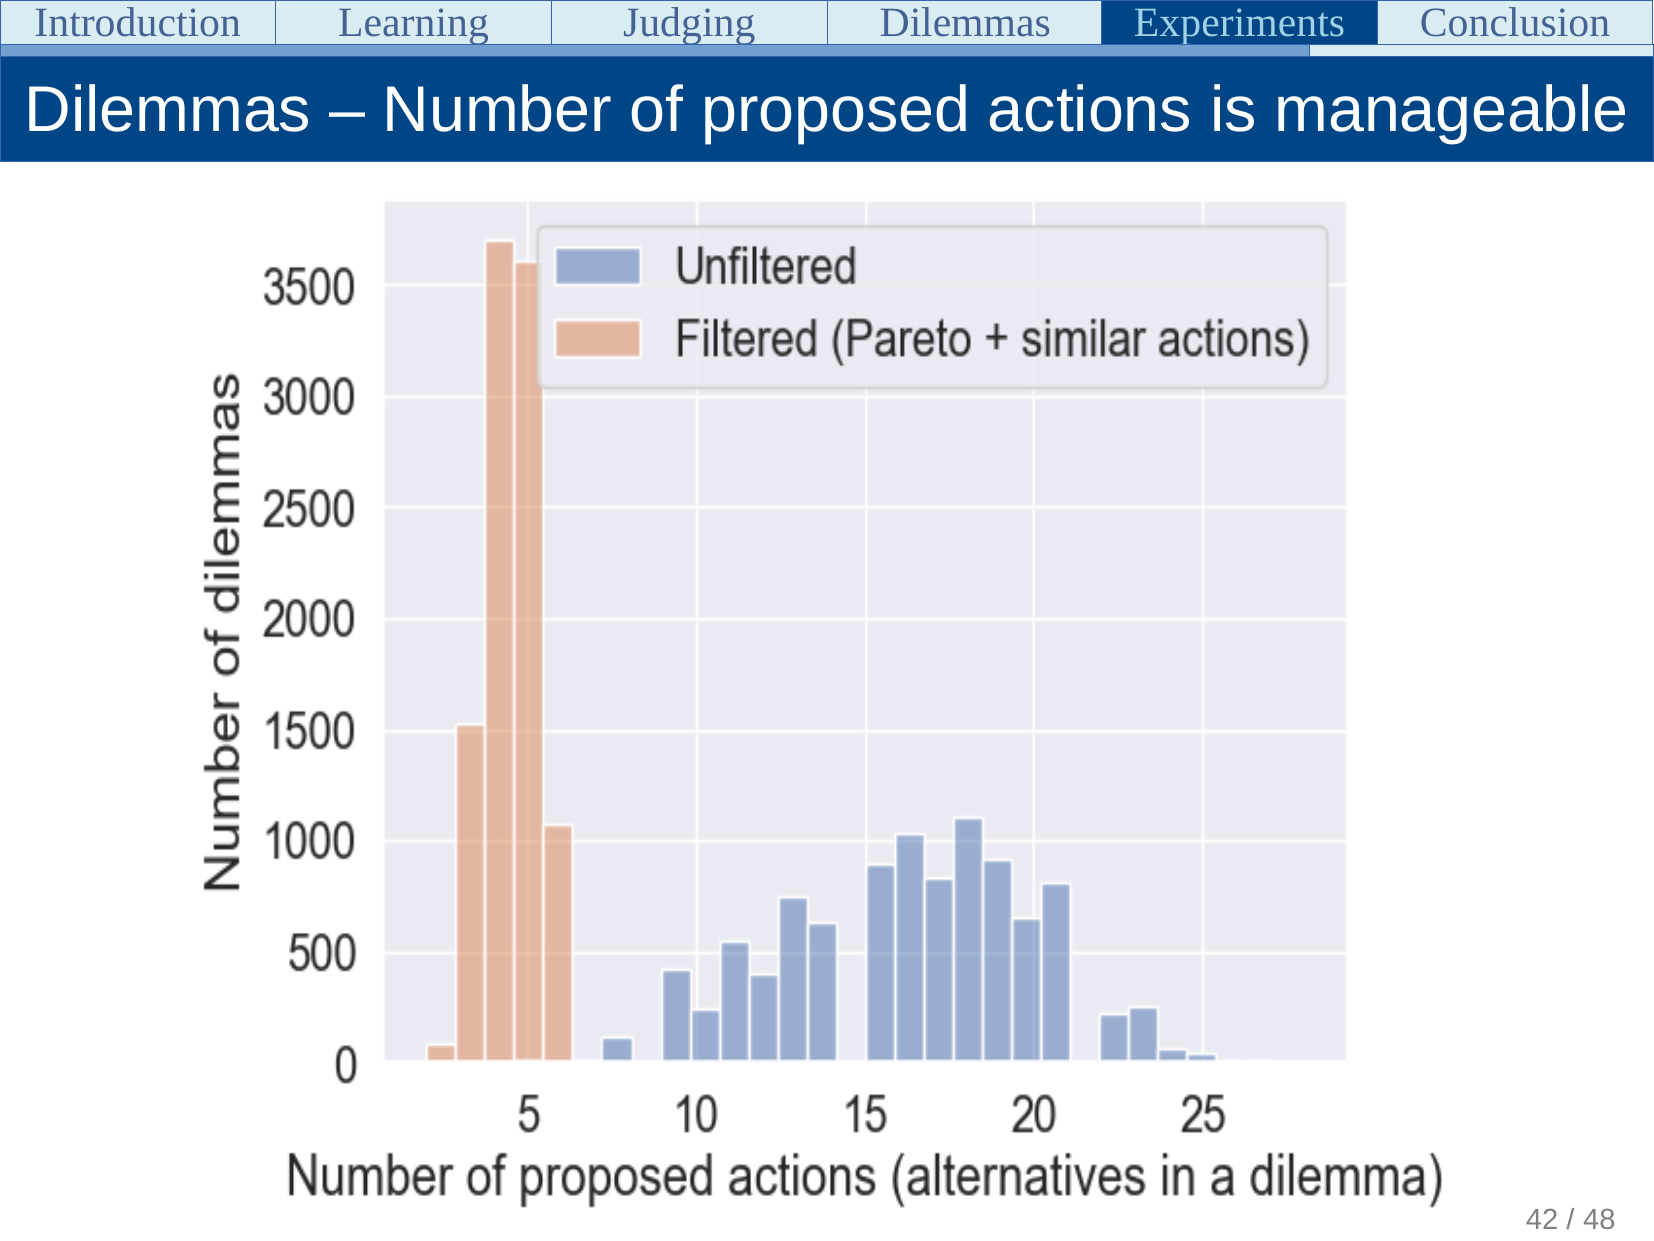

# Dilemmas – Number of proposed actions is manageable